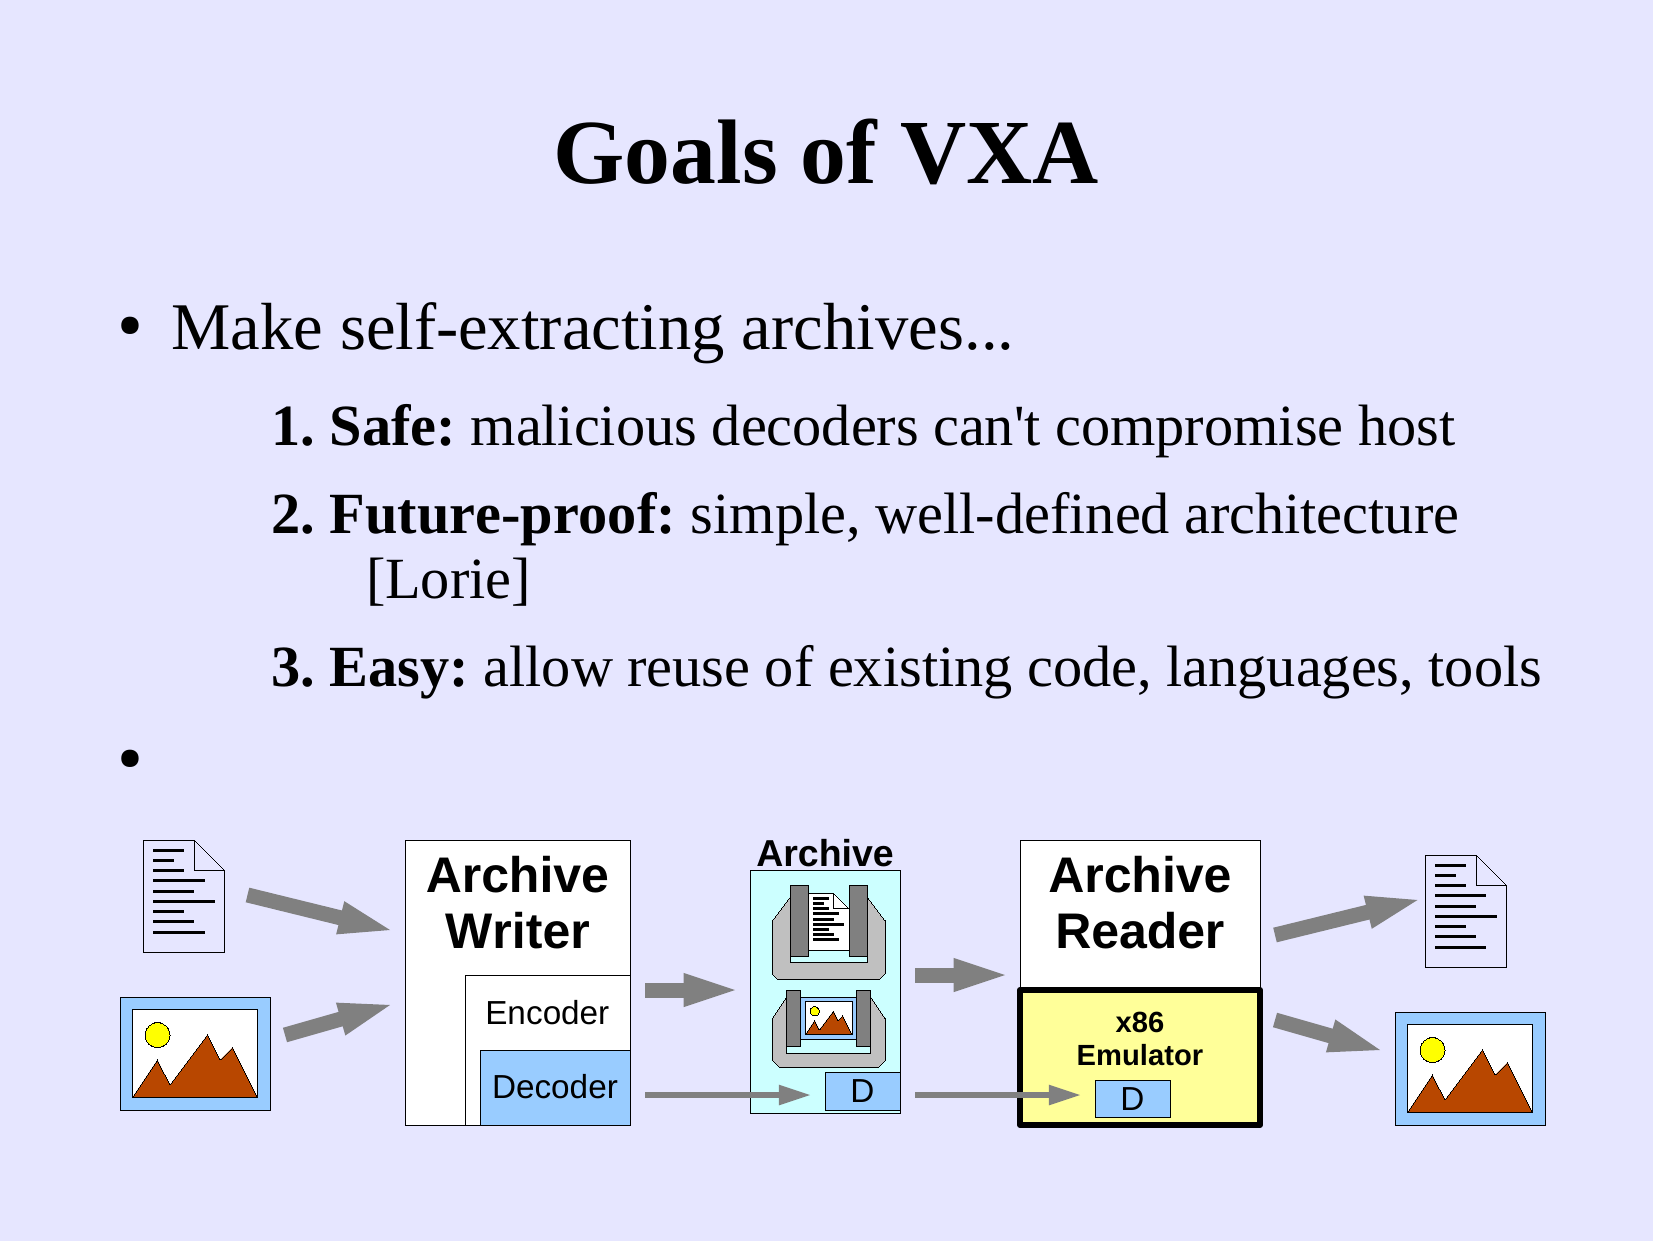

# Goals of VXA
Make self-extracting archives...
Safe: malicious decoders can't compromise host
Future-proof: simple, well-defined architecture [Lorie]
Easy: allow reuse of existing code, languages, tools
Archive
Archive
Writer
Archive
Reader
Encoder
x86
Emulator
Decoder
D
D